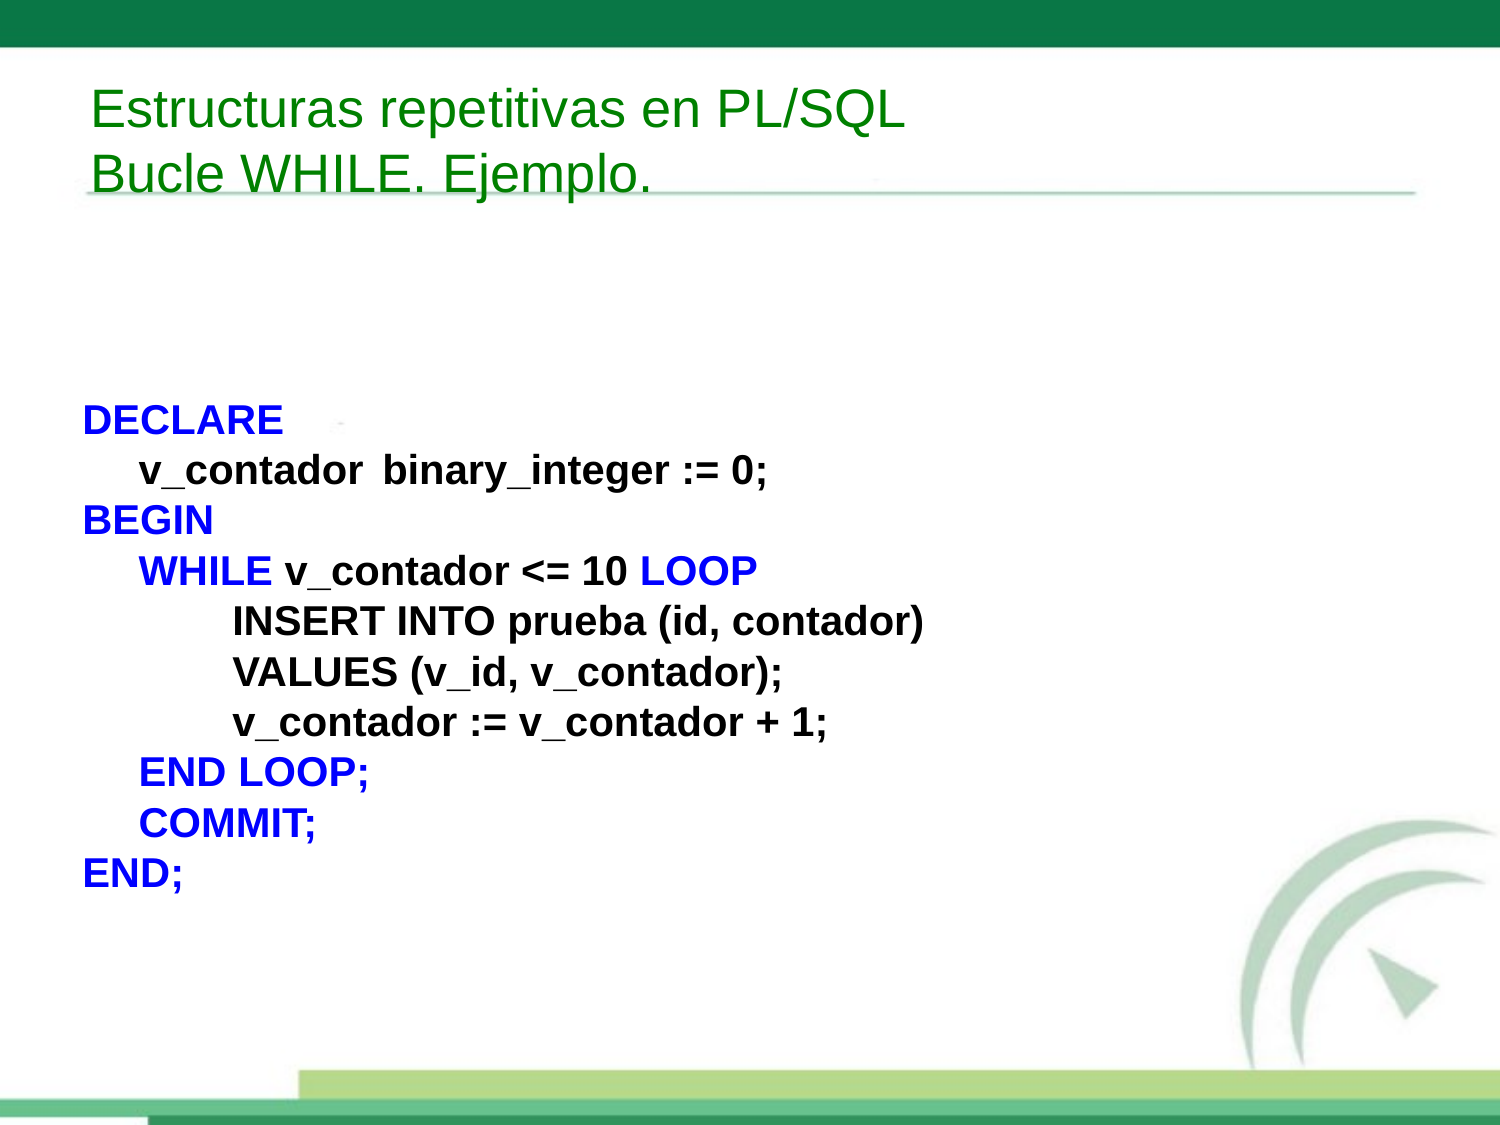

# Estructuras repetitivas en PL/SQL Bucle WHILE. Ejemplo.
DECLARE
	v_contador	binary_integer := 0;
BEGIN
	WHILE v_contador <= 10 LOOP
		INSERT INTO prueba (id, contador)
		VALUES (v_id, v_contador);
		v_contador := v_contador + 1;
	END LOOP;
	COMMIT;
END;